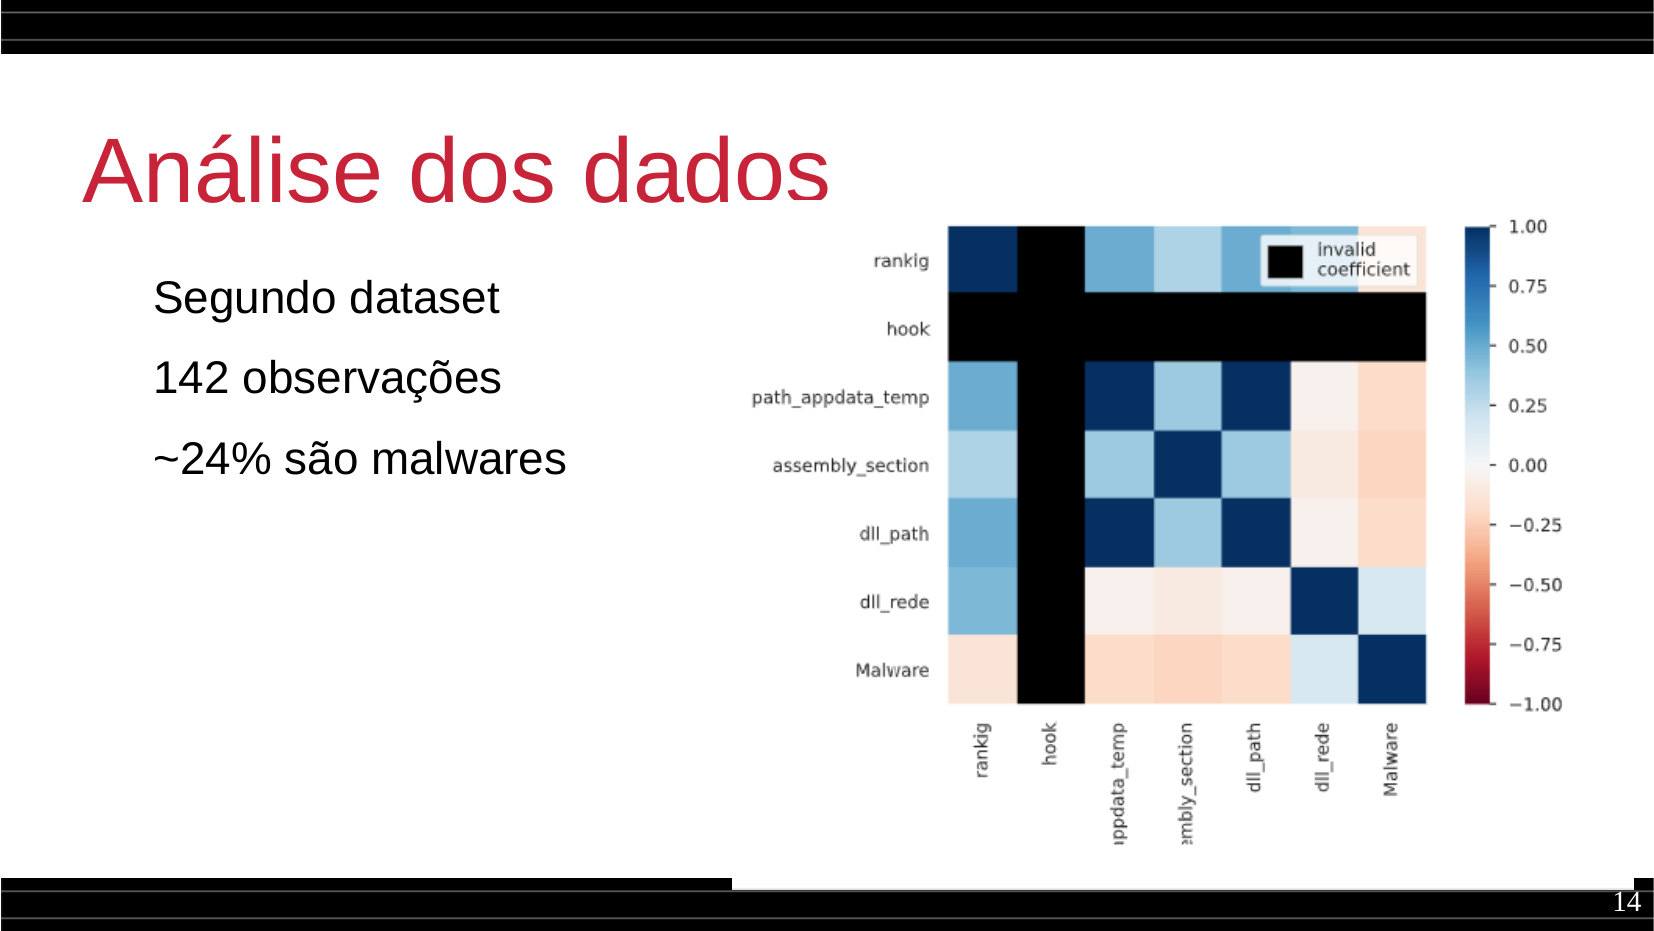

# Análise dos dados
Segundo dataset
142 observações
~24% são malwares